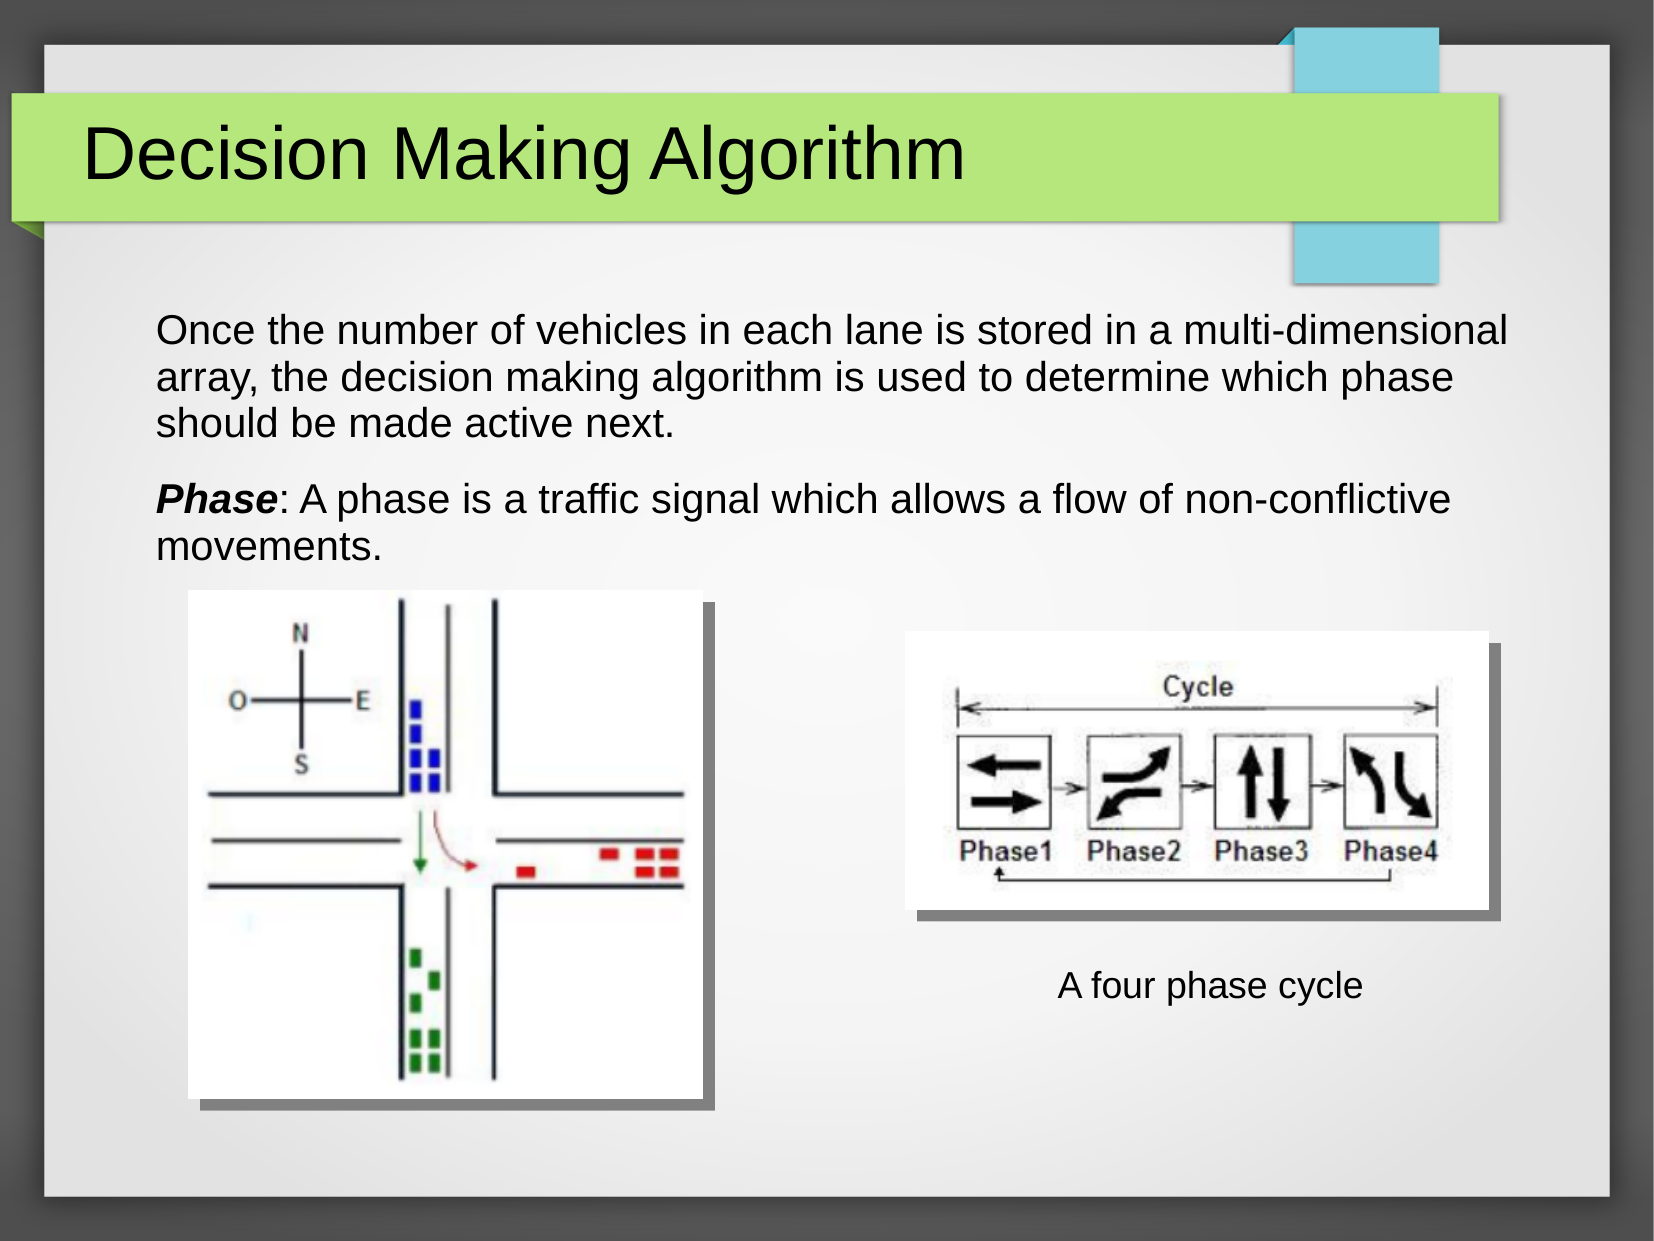

# Decision Making Algorithm
Once the number of vehicles in each lane is stored in a multi-dimensional array, the decision making algorithm is used to determine which phase should be made active next.
Phase: A phase is a traffic signal which allows a flow of non-conflictive movements.
A four phase cycle